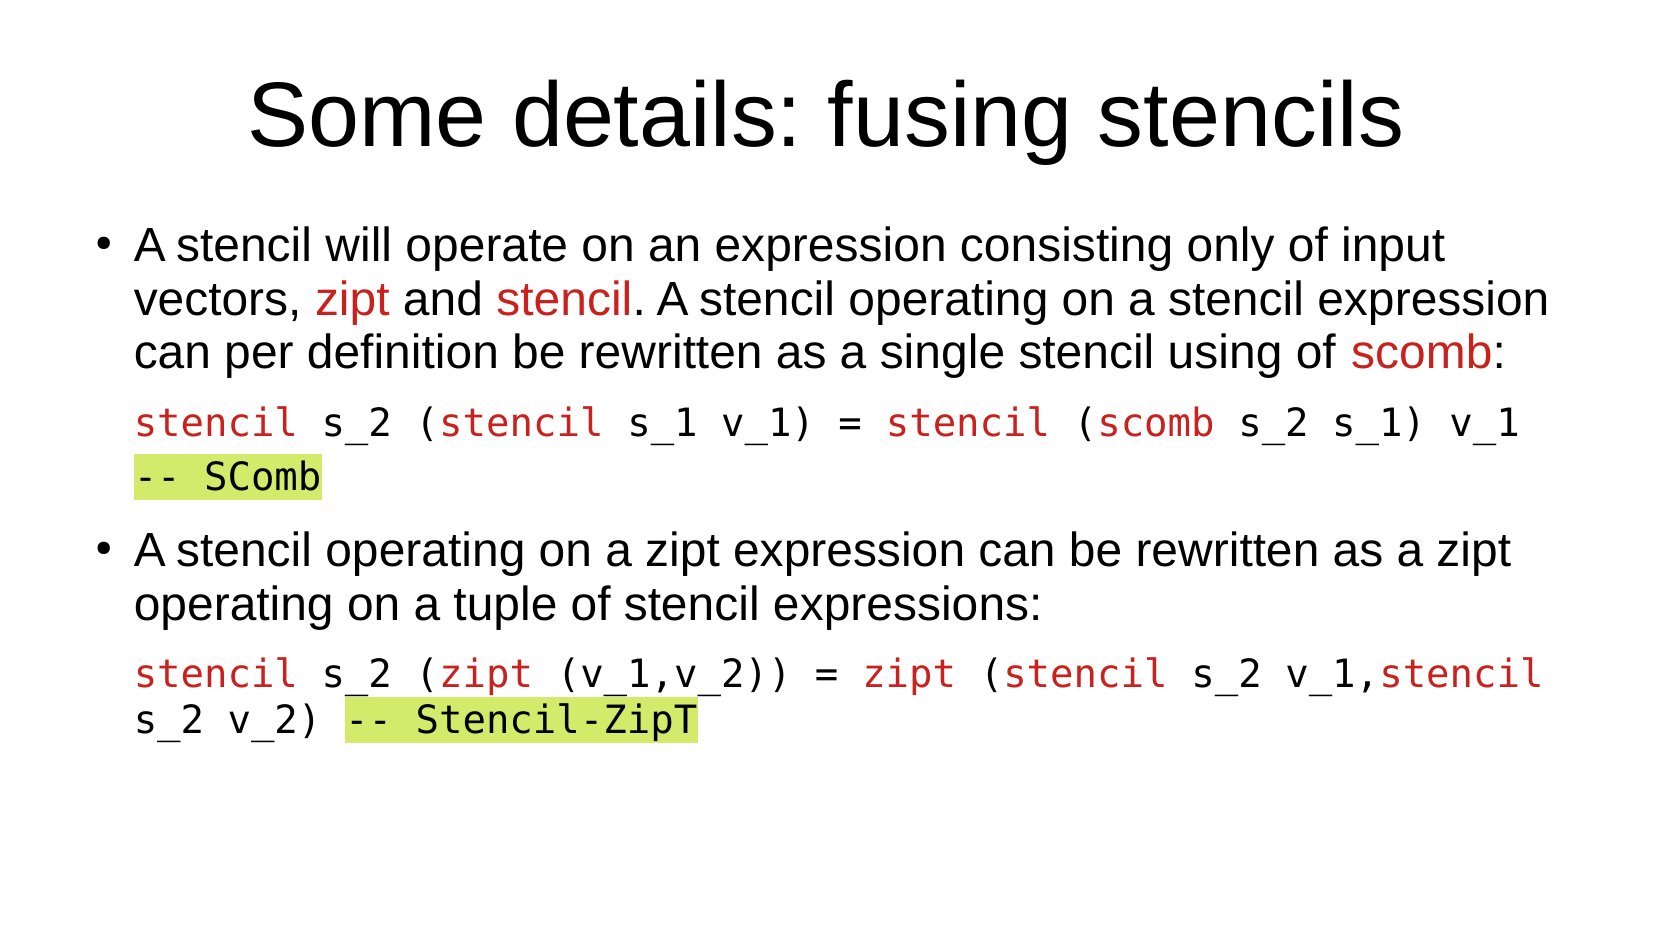

# Some details: fusing stencils
A stencil will operate on an expression consisting only of input vectors, zipt and stencil. A stencil operating on a stencil expression can per definition be rewritten as a single stencil using of scomb:
stencil s_2 (stencil s_1 v_1) = stencil (scomb s_2 s_1) v_1 -- SComb
A stencil operating on a zipt expression can be rewritten as a zipt operating on a tuple of stencil expressions:
stencil s_2 (zipt (v_1,v_2)) = zipt (stencil s_2 v_1,stencil s_2 v_2) -- Stencil-ZipT